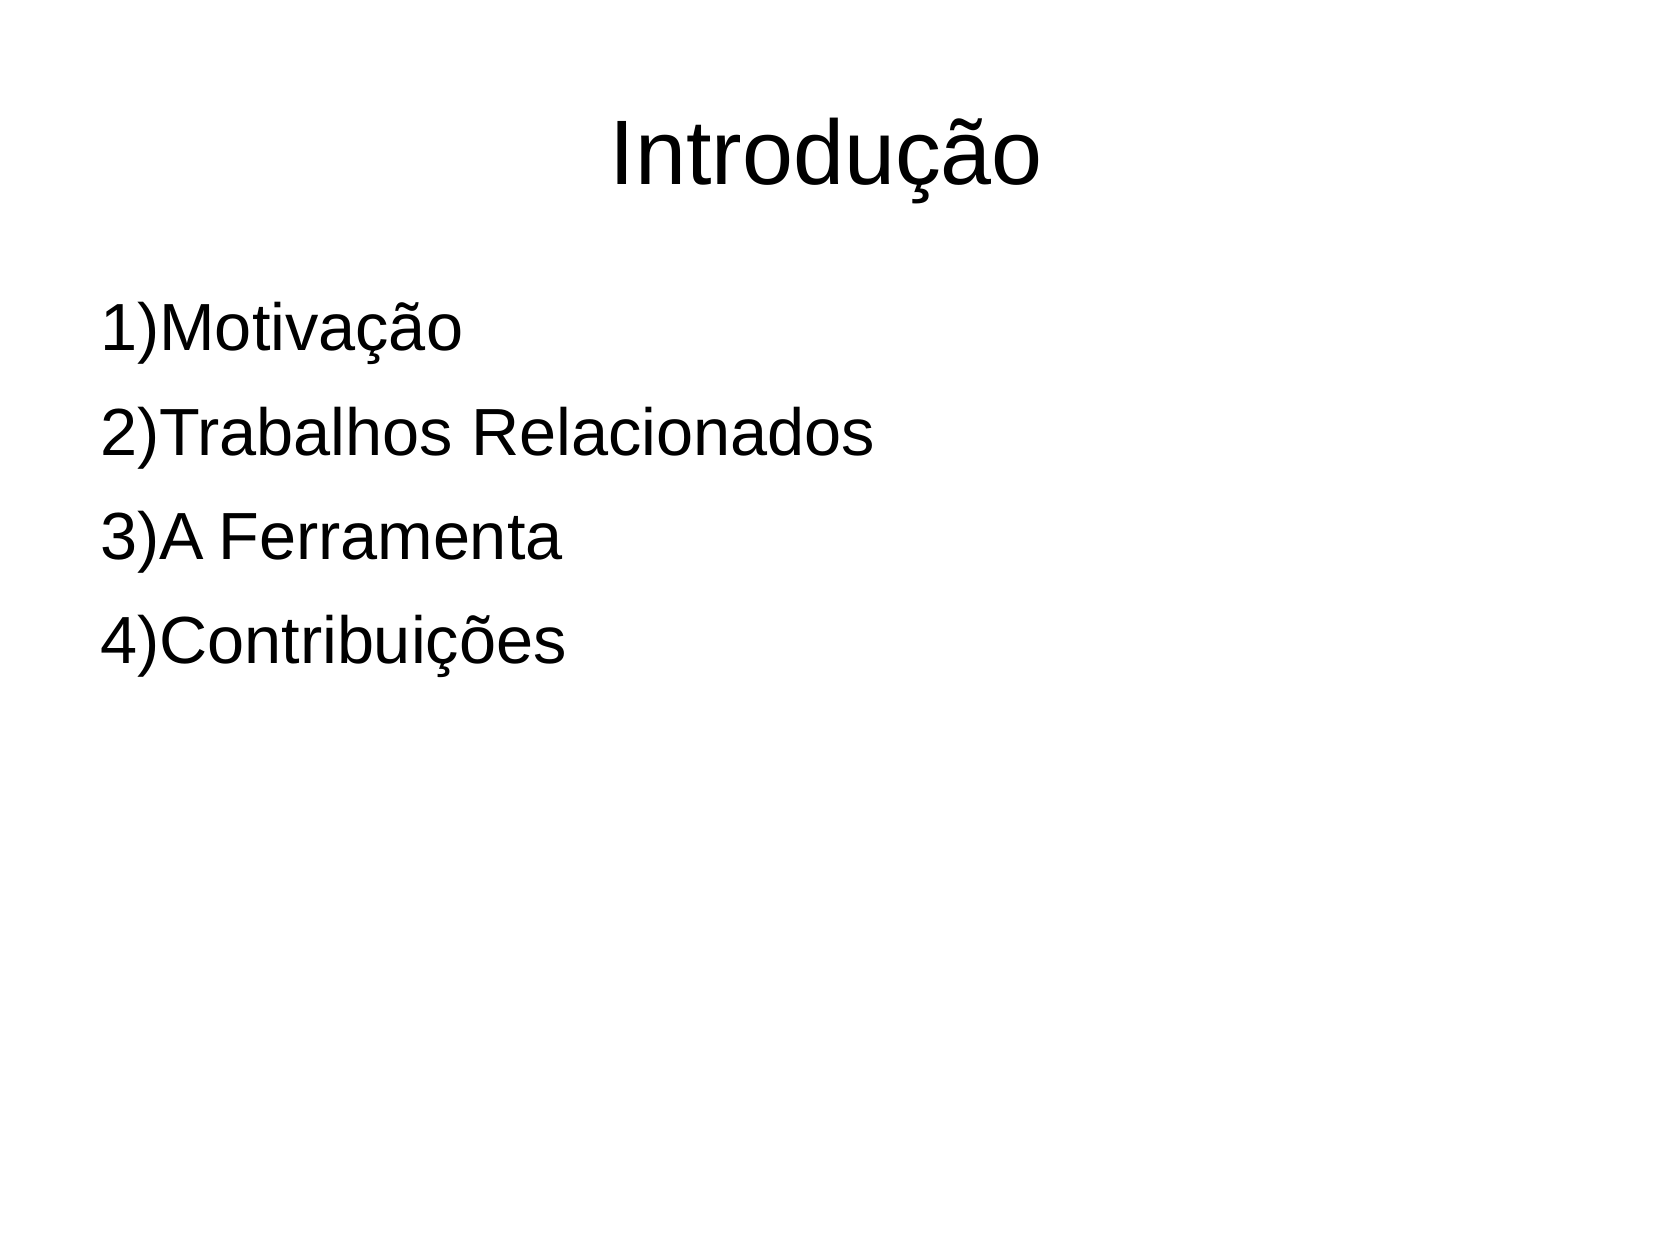

# Introdução
Motivação
Trabalhos Relacionados
A Ferramenta
Contribuições